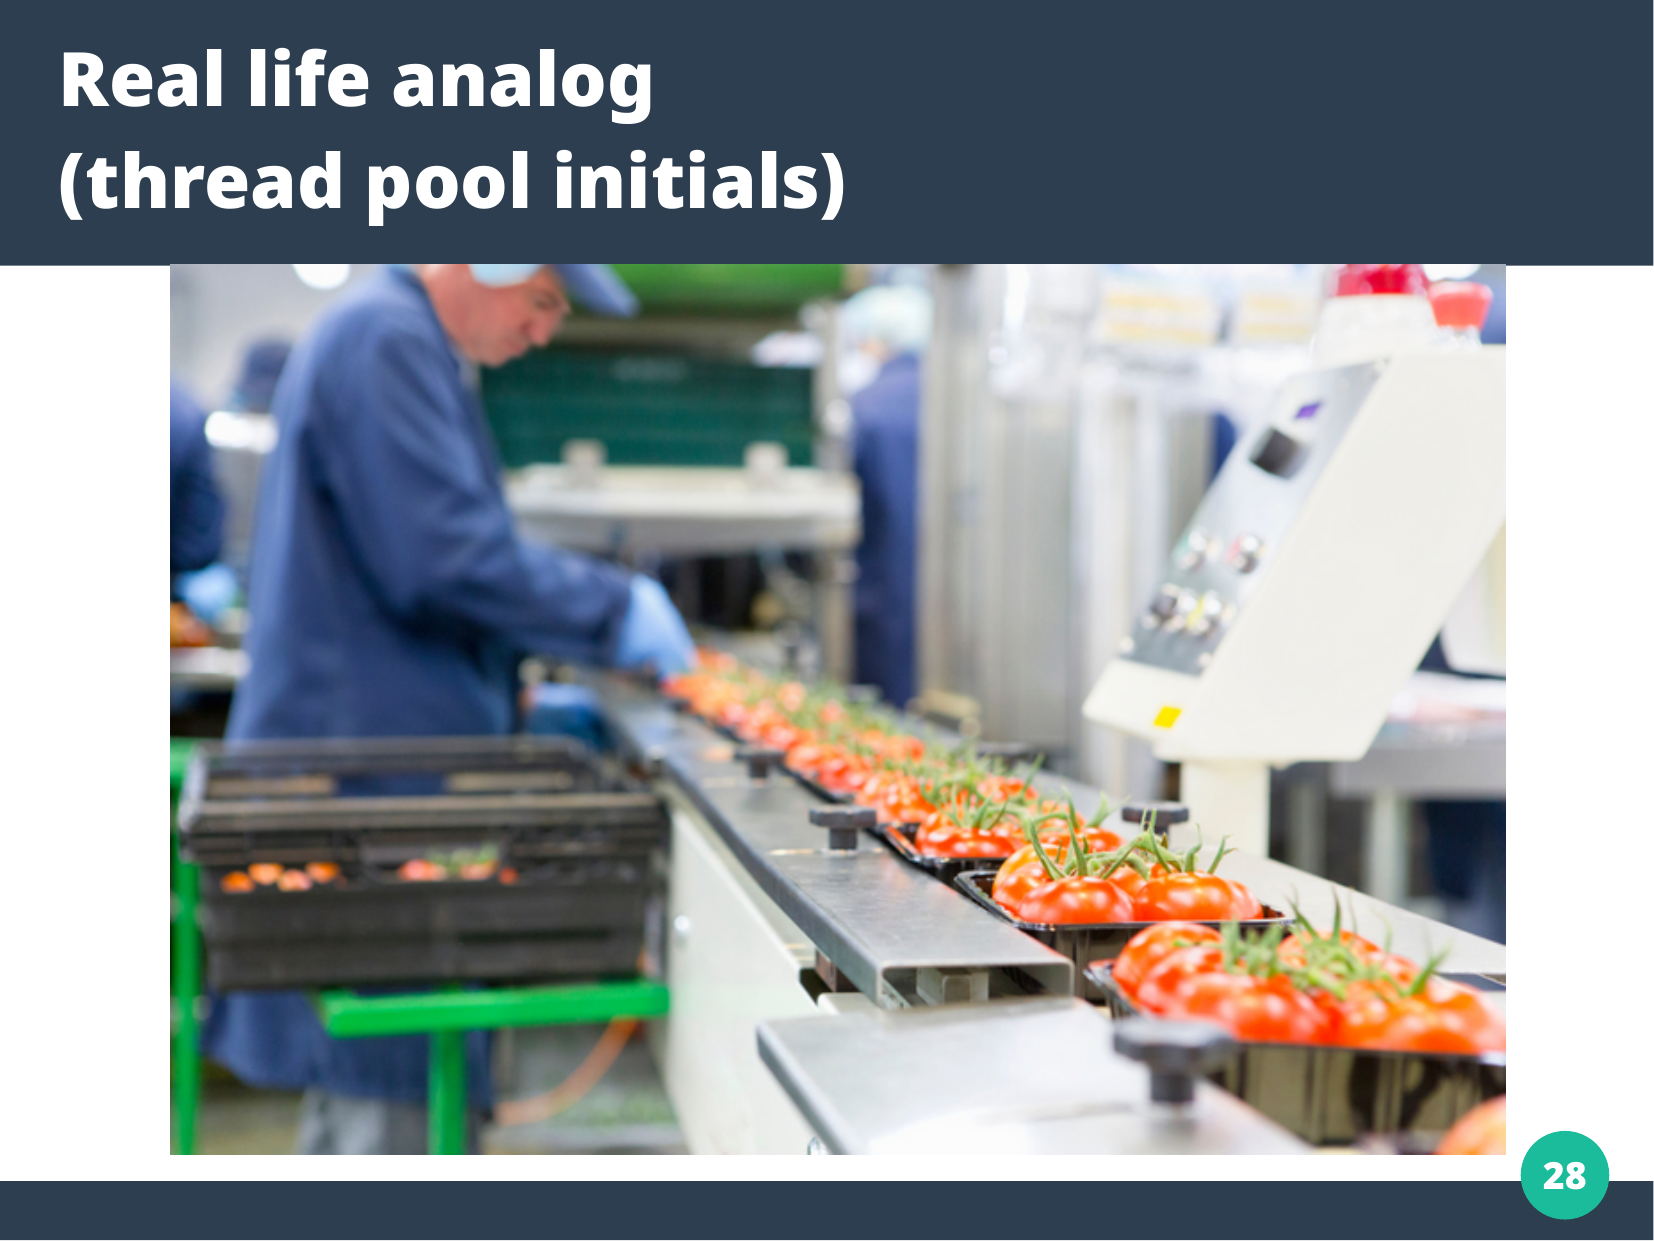

# Real life analog (thread pool initials)
28